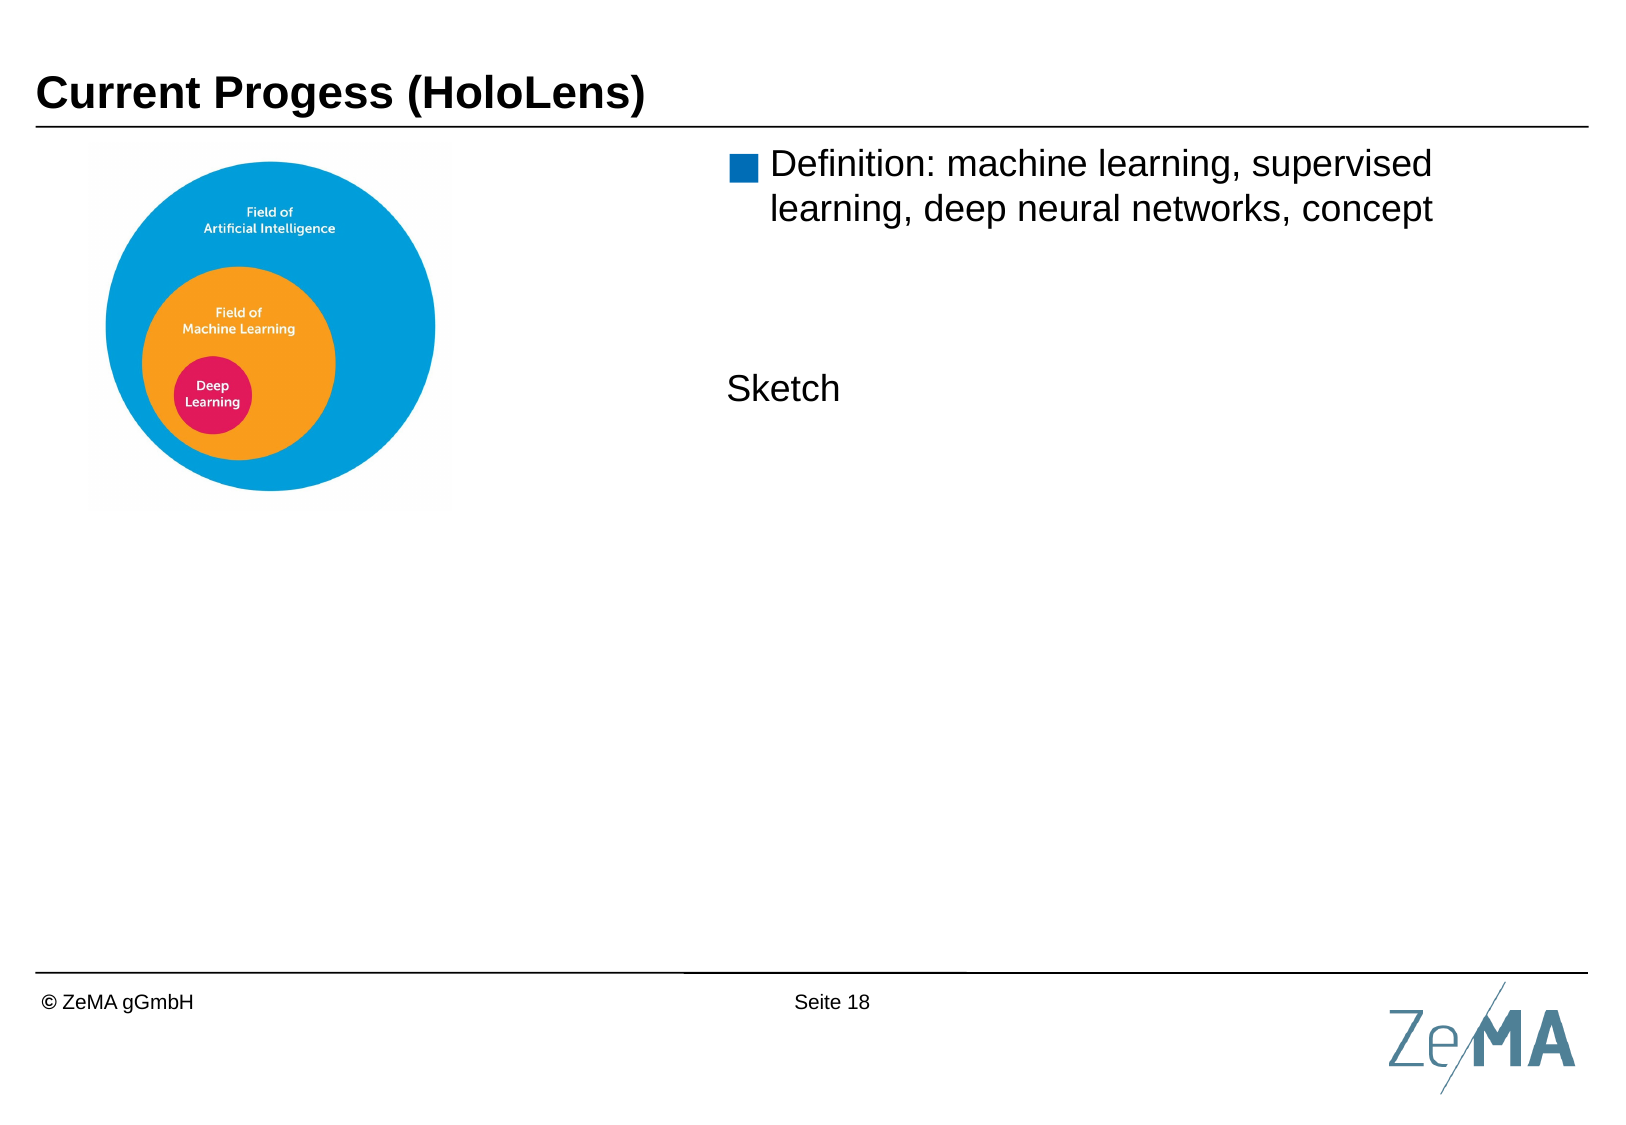

# Current Progess (HoloLens)
Definition: machine learning, supervised learning, deep neural networks, concept
Sketch